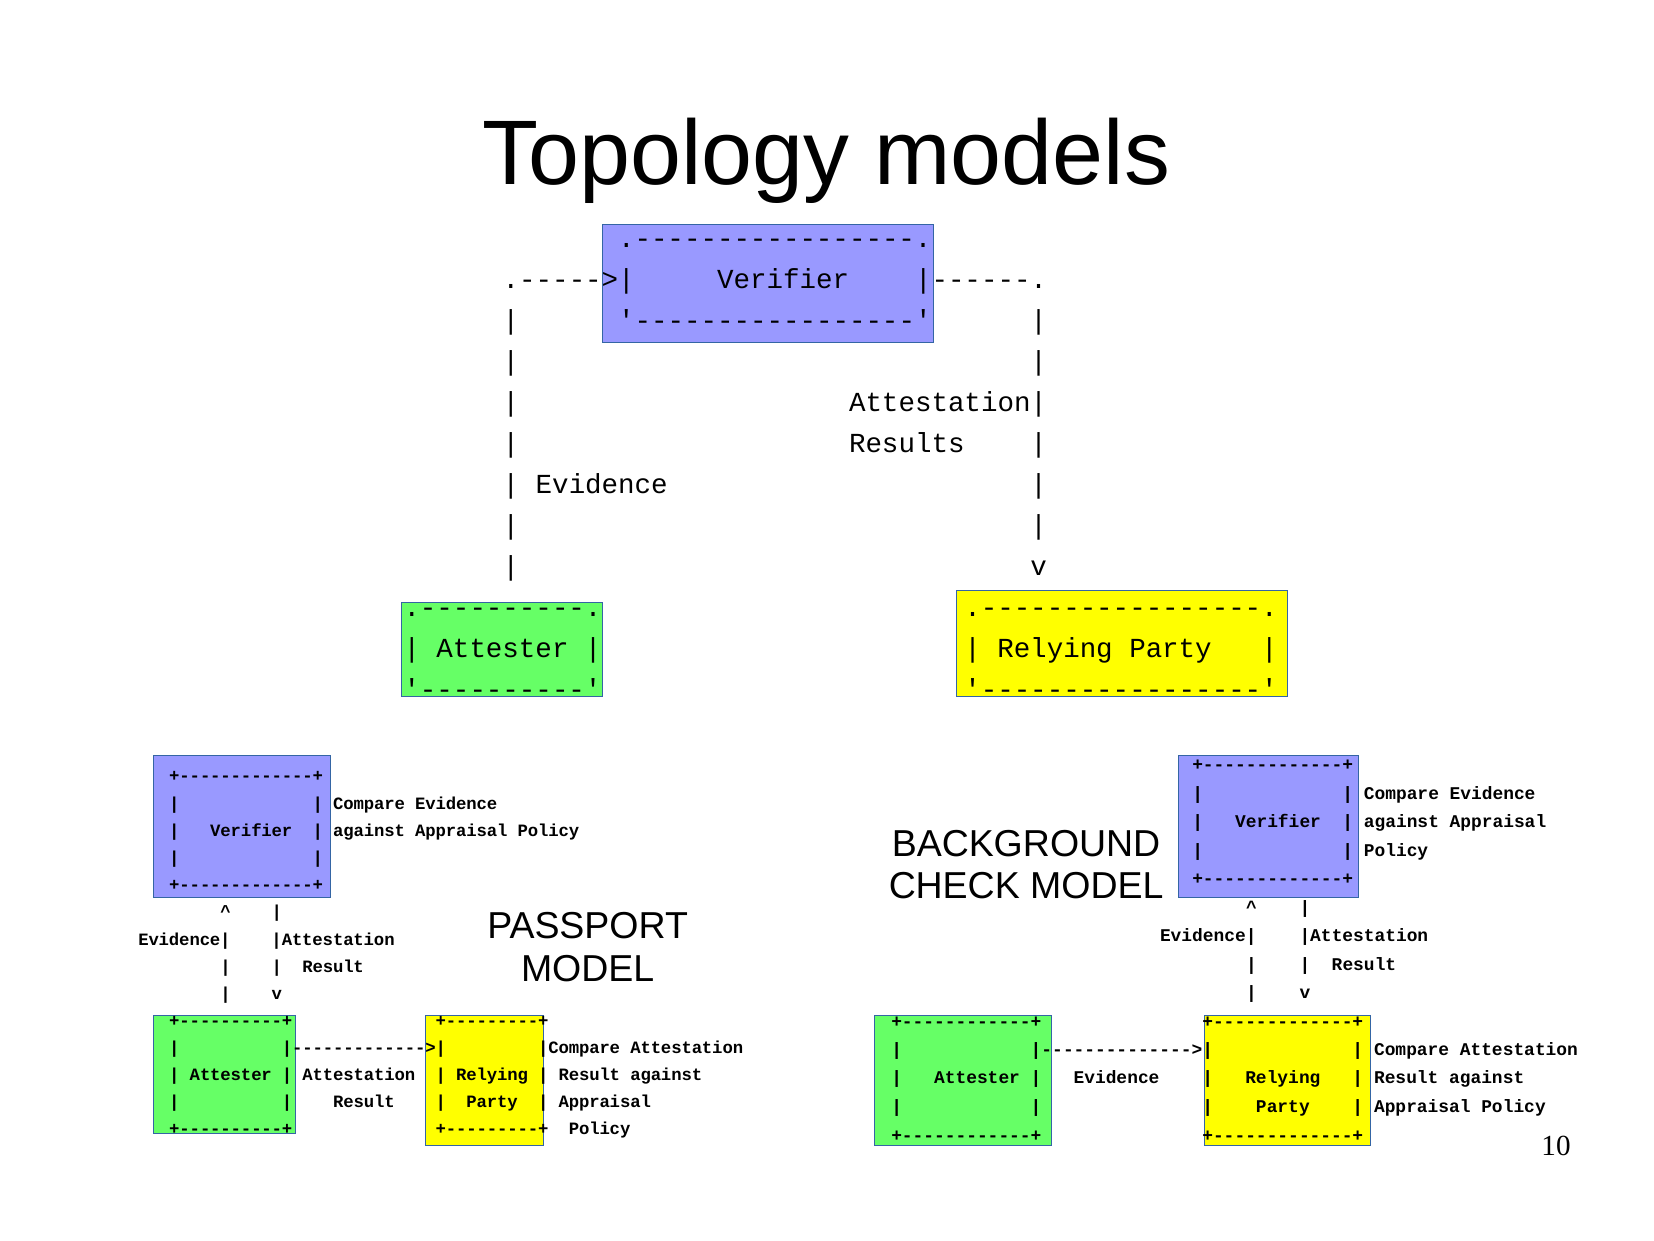

# Topology models
 .-----------------.
 .----->| Verifier |------.
 | '-----------------' |
 | |
 | Attestation|
 | Results |
 | Evidence |
 | |
 | v
 .----------. .-----------------.
 | Attester | | Relying Party |
 '----------' '-----------------'
 +-------------+
 | | Compare Evidence
 | Verifier | against Appraisal
 | | Policy
 +-------------+
 ^ |
 Evidence| |Attestation
 | | Result
 | v
 +------------+ +-------------+
 | |-------------->| | Compare Attestation
 | Attester | Evidence | Relying | Result against
 | | | Party | Appraisal Policy
 +------------+ +-------------+
 +-------------+
 | | Compare Evidence
 | Verifier | against Appraisal Policy
 | |
 +-------------+
 ^ |
 Evidence| |Attestation
 | | Result
 | v
 +----------+ +---------+
 | |------------->| |Compare Attestation
 | Attester | Attestation | Relying | Result against
 | | Result | Party | Appraisal
 +----------+ +---------+ Policy
BACKGROUND
CHECK MODEL
PASSPORT
MODEL
10